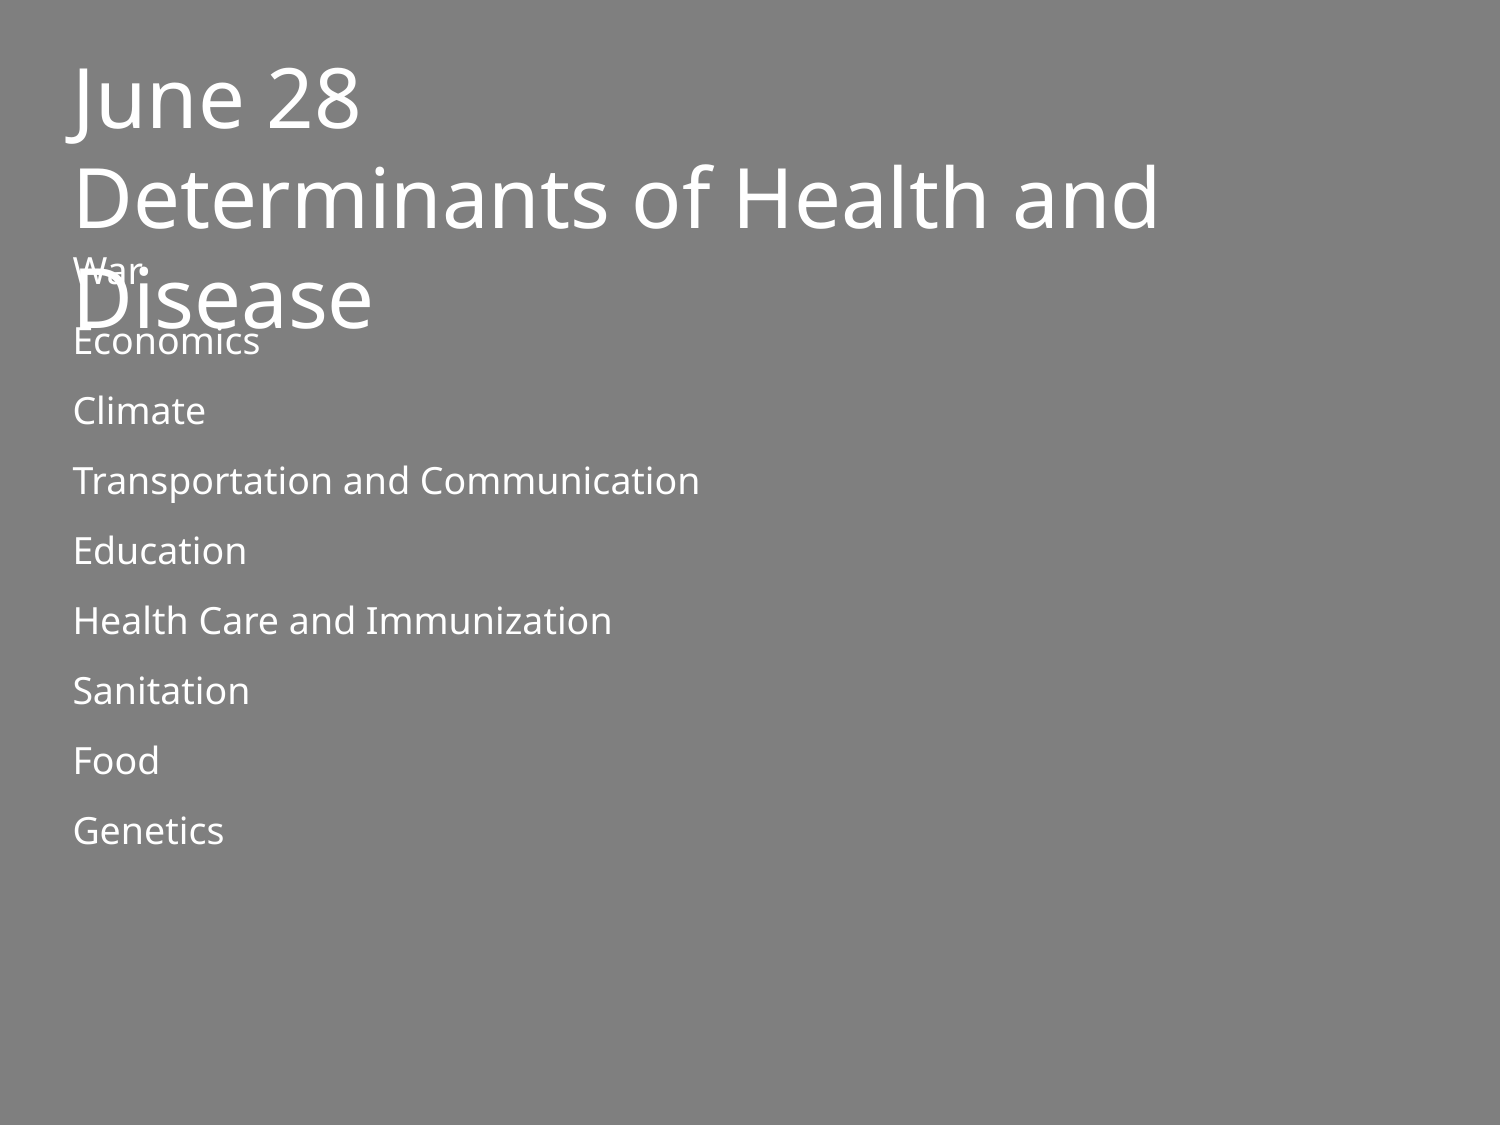

June 28
Determinants of Health and Disease
# War
Economics
Climate
Transportation and Communication
Education
Health Care and Immunization
Sanitation
Food
Genetics